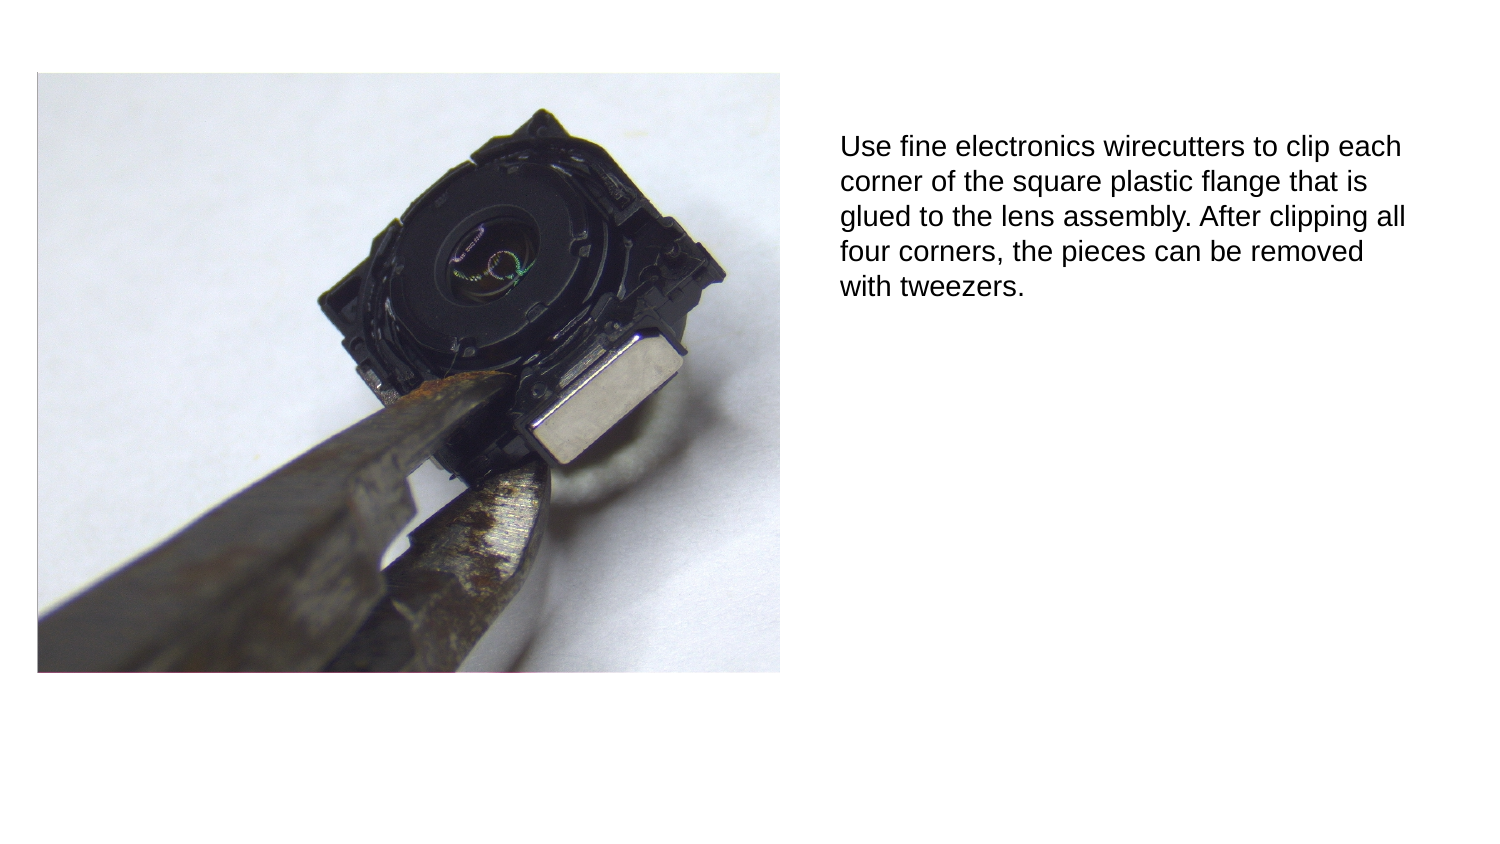

Use fine electronics wirecutters to clip each corner of the square plastic flange that is glued to the lens assembly. After clipping all four corners, the pieces can be removed with tweezers.